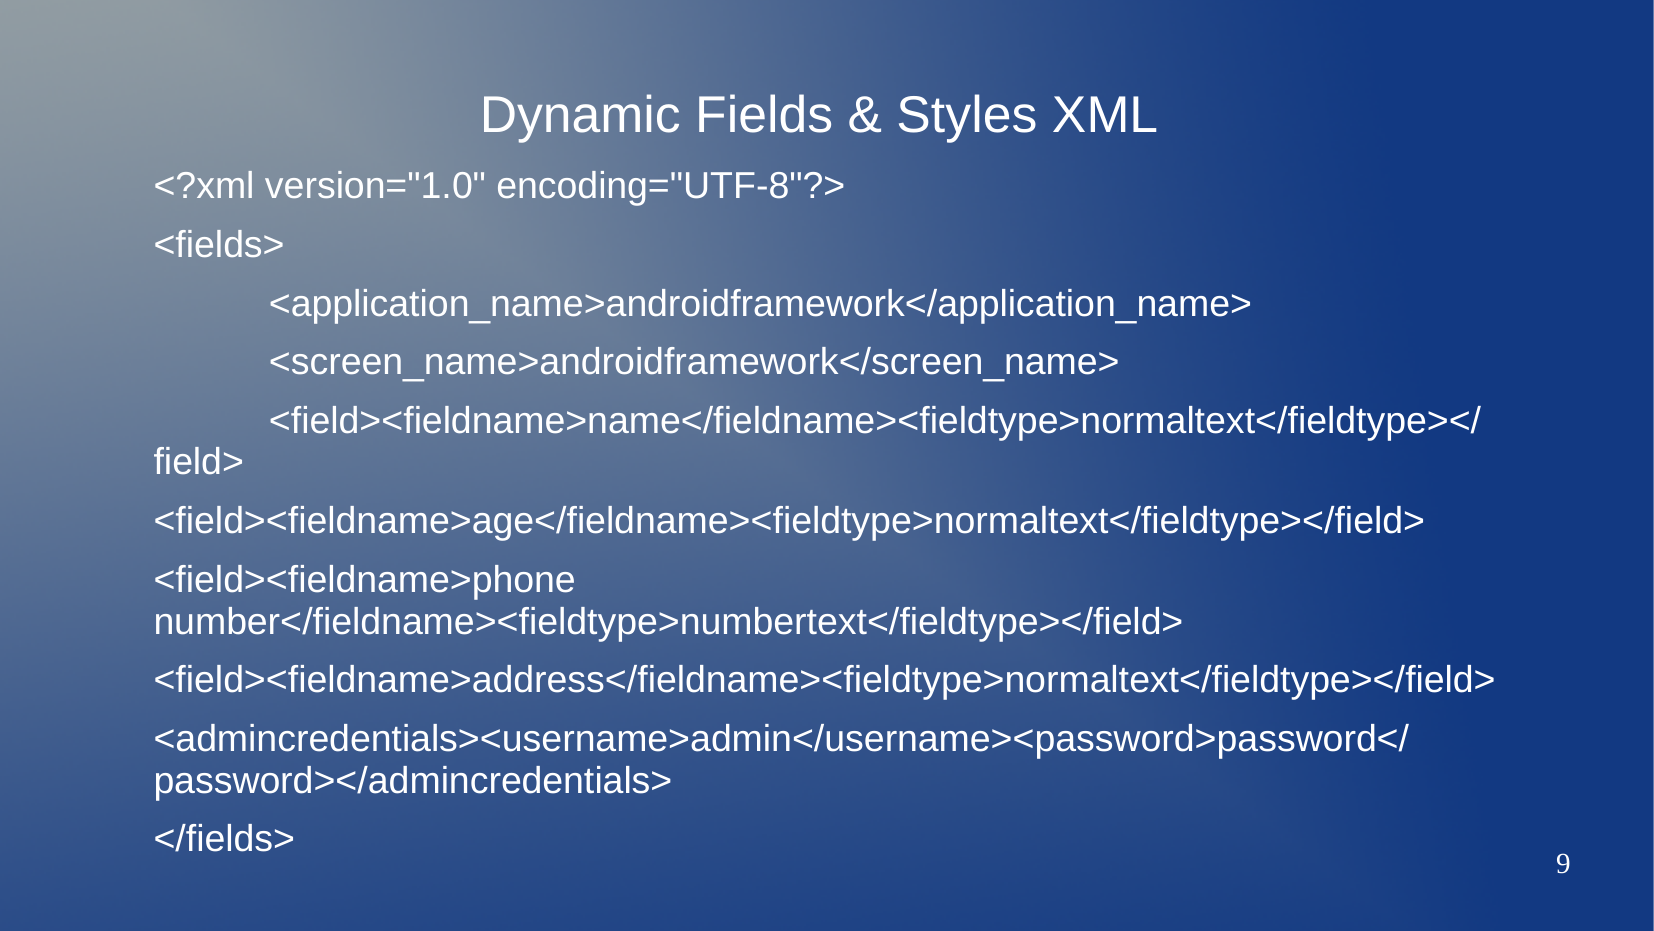

# Dynamic Fields & Styles XML
<?xml version="1.0" encoding="UTF-8"?>
<fields>
 <application_name>androidframework</application_name>
 <screen_name>androidframework</screen_name>
 <field><fieldname>name</fieldname><fieldtype>normaltext</fieldtype></field>
<field><fieldname>age</fieldname><fieldtype>normaltext</fieldtype></field>
<field><fieldname>phone number</fieldname><fieldtype>numbertext</fieldtype></field>
<field><fieldname>address</fieldname><fieldtype>normaltext</fieldtype></field>
<admincredentials><username>admin</username><password>password</password></admincredentials>
</fields>
9